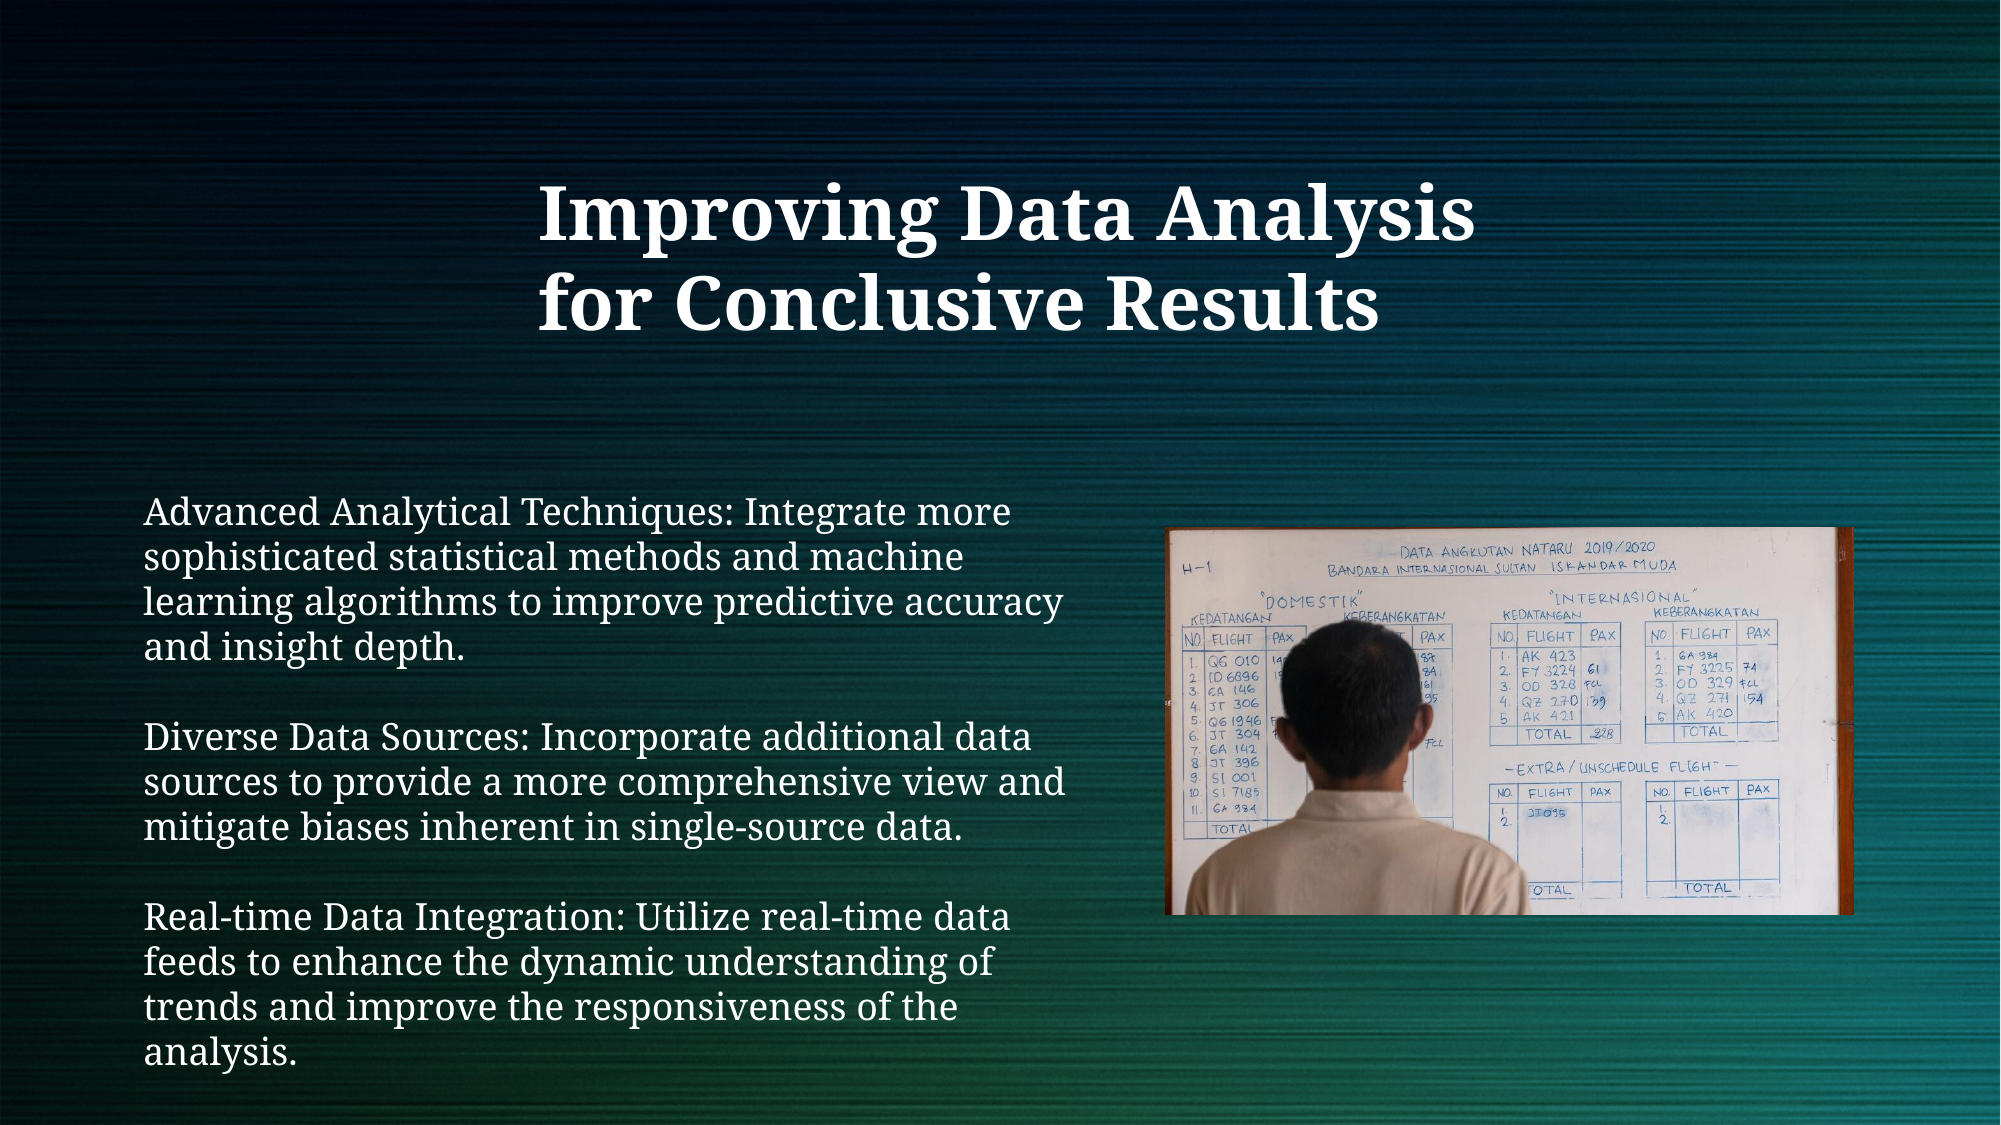

Improving Data Analysis for Conclusive Results
Advanced Analytical Techniques: Integrate more sophisticated statistical methods and machine learning algorithms to improve predictive accuracy and insight depth.
Diverse Data Sources: Incorporate additional data sources to provide a more comprehensive view and mitigate biases inherent in single-source data.
Real-time Data Integration: Utilize real-time data feeds to enhance the dynamic understanding of trends and improve the responsiveness of the analysis.